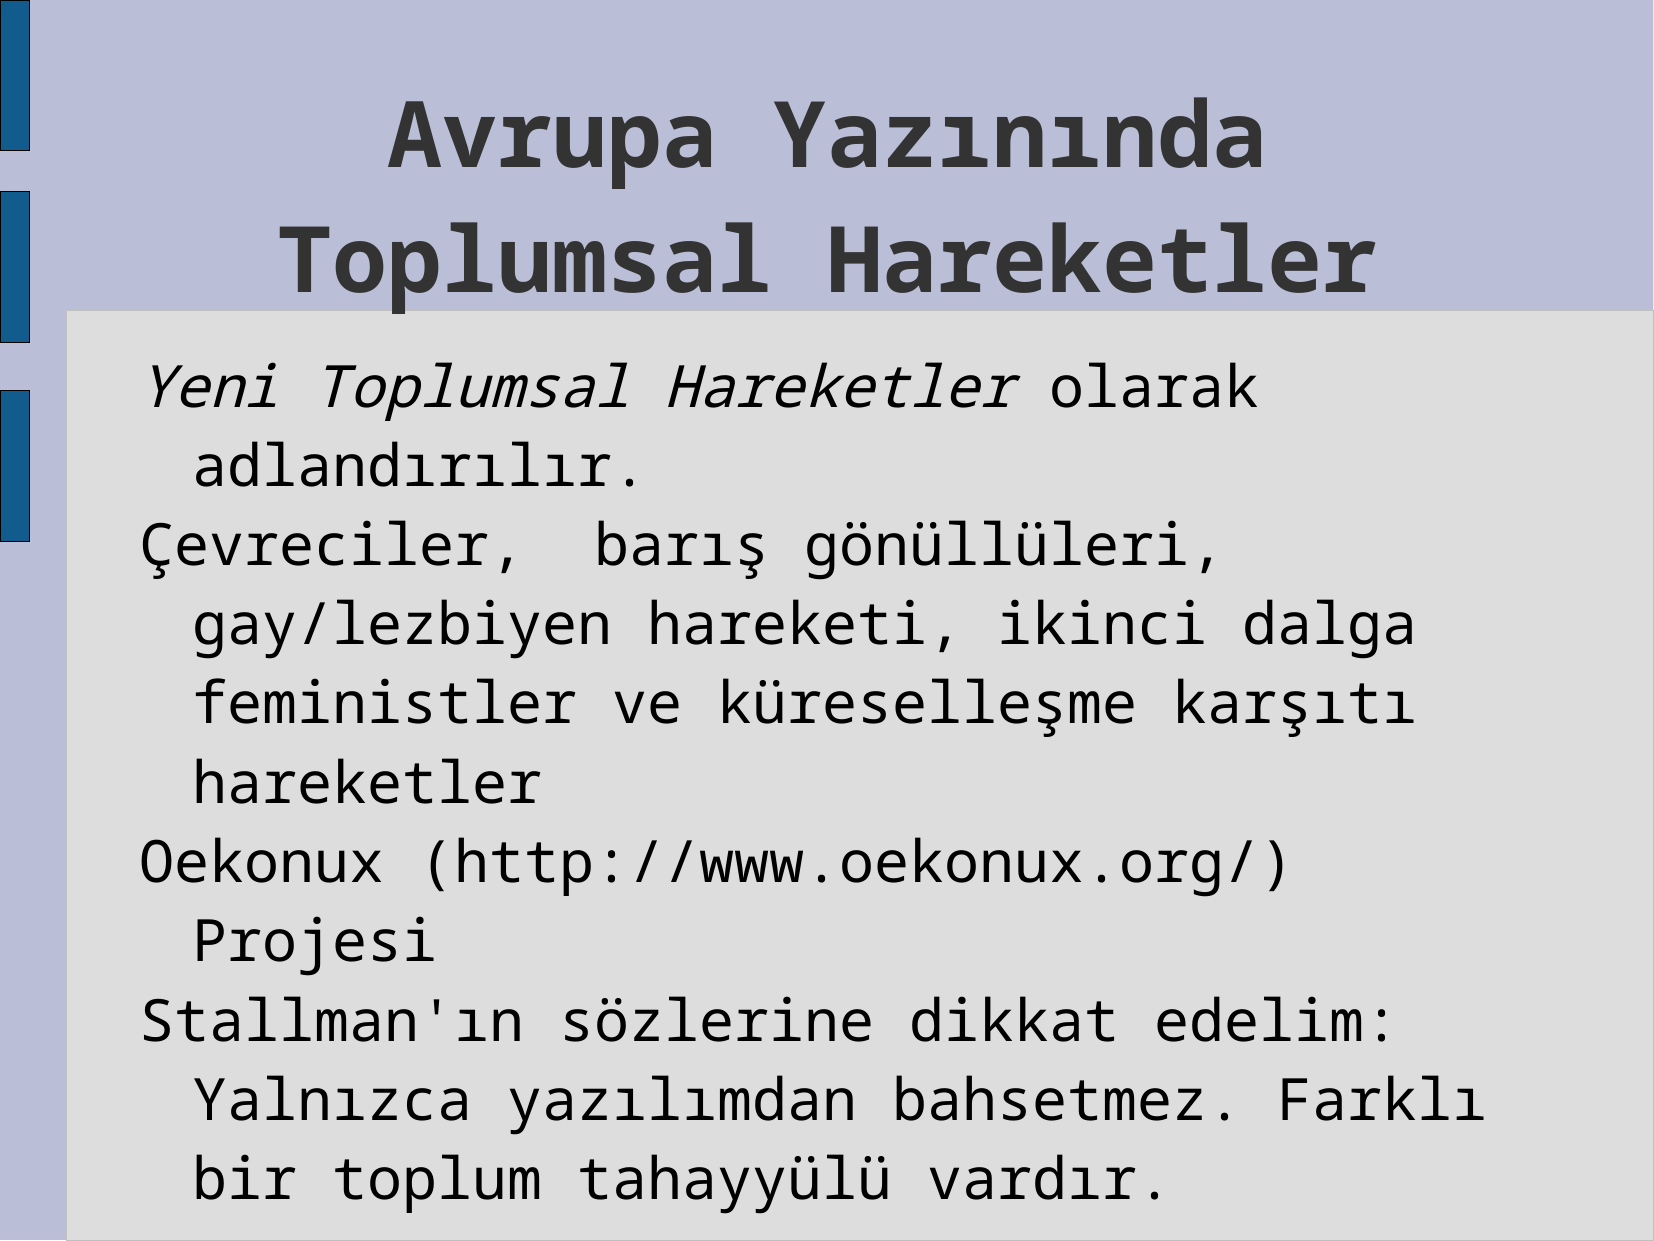

# Avrupa Yazınında Toplumsal Hareketler
Yeni Toplumsal Hareketler olarak adlandırılır.
Çevreciler, barış gönüllüleri, gay/lezbiyen hareketi, ikinci dalga feministler ve küreselleşme karşıtı hareketler
Oekonux (http://www.oekonux.org/) Projesi
Stallman'ın sözlerine dikkat edelim: Yalnızca yazılımdan bahsetmez. Farklı bir toplum tahayyülü vardır.